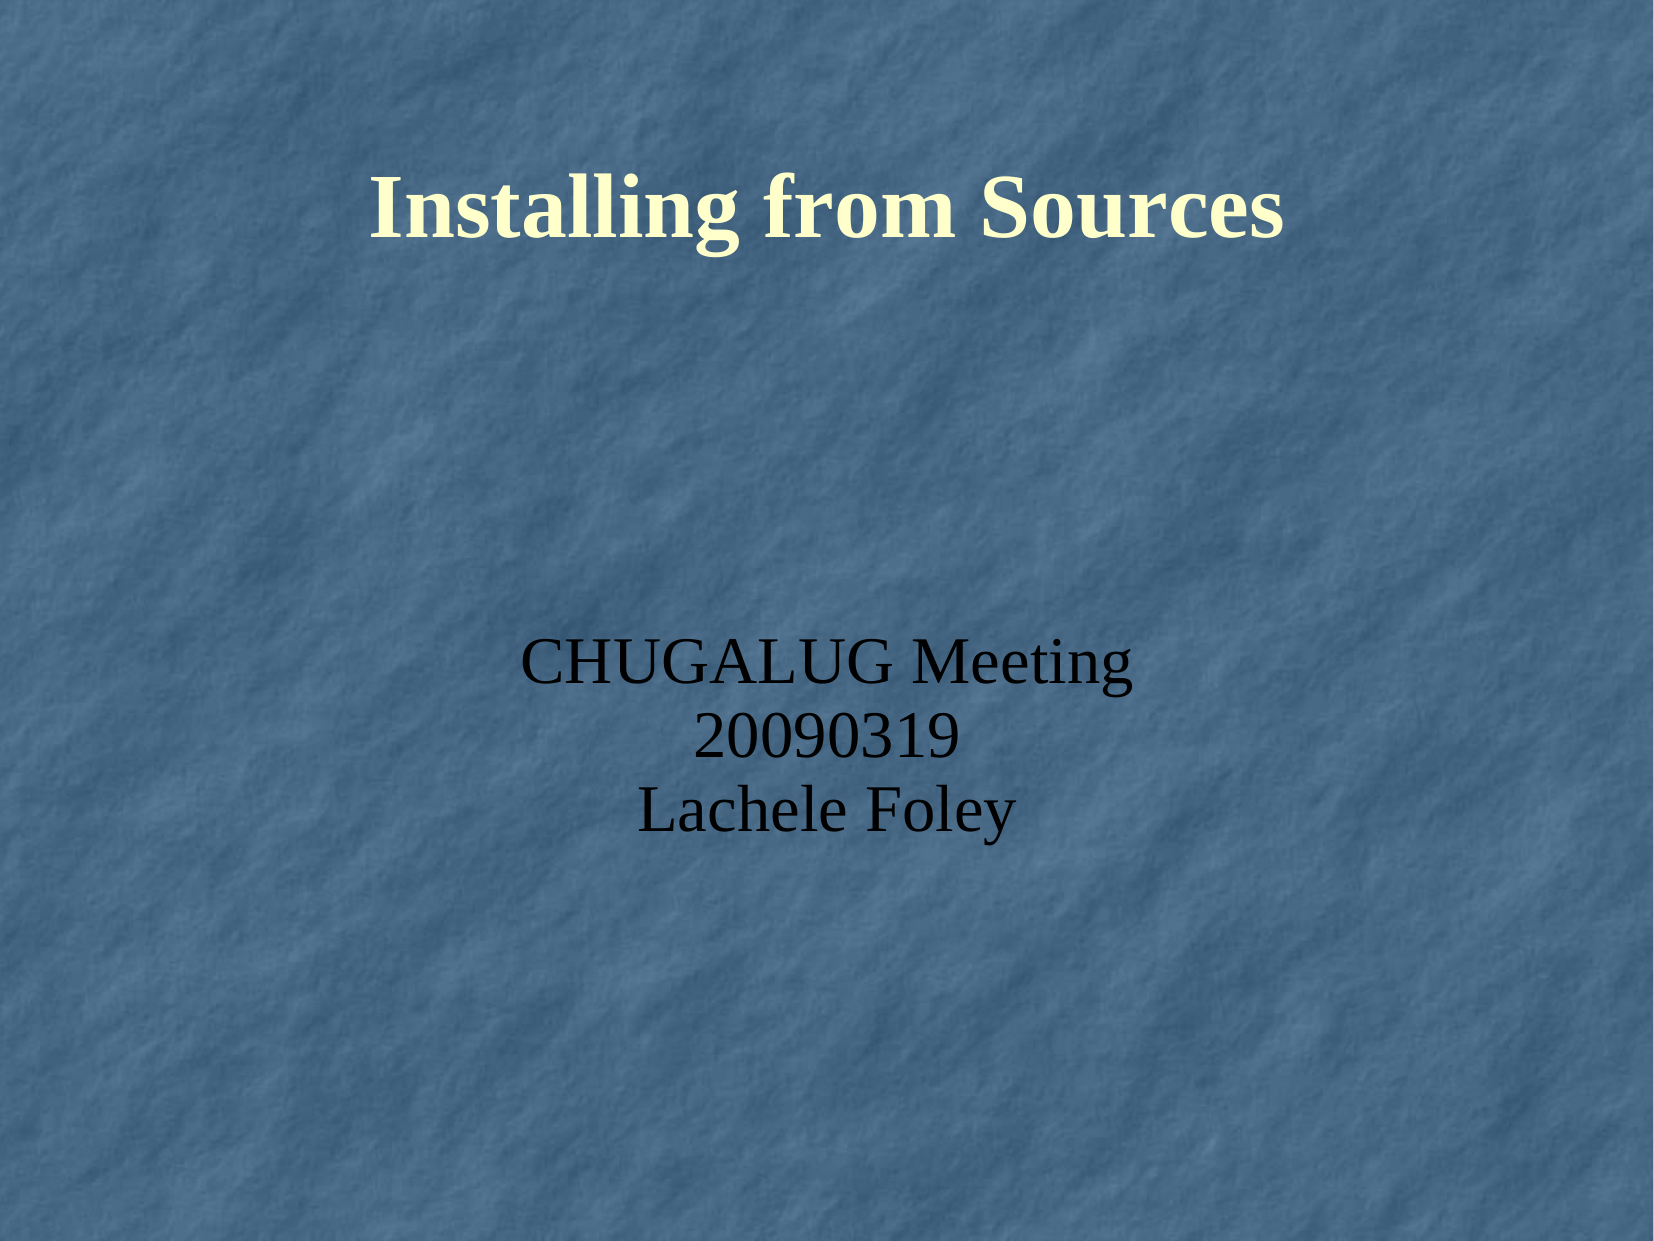

# Installing from Sources
CHUGALUG Meeting
20090319
Lachele Foley